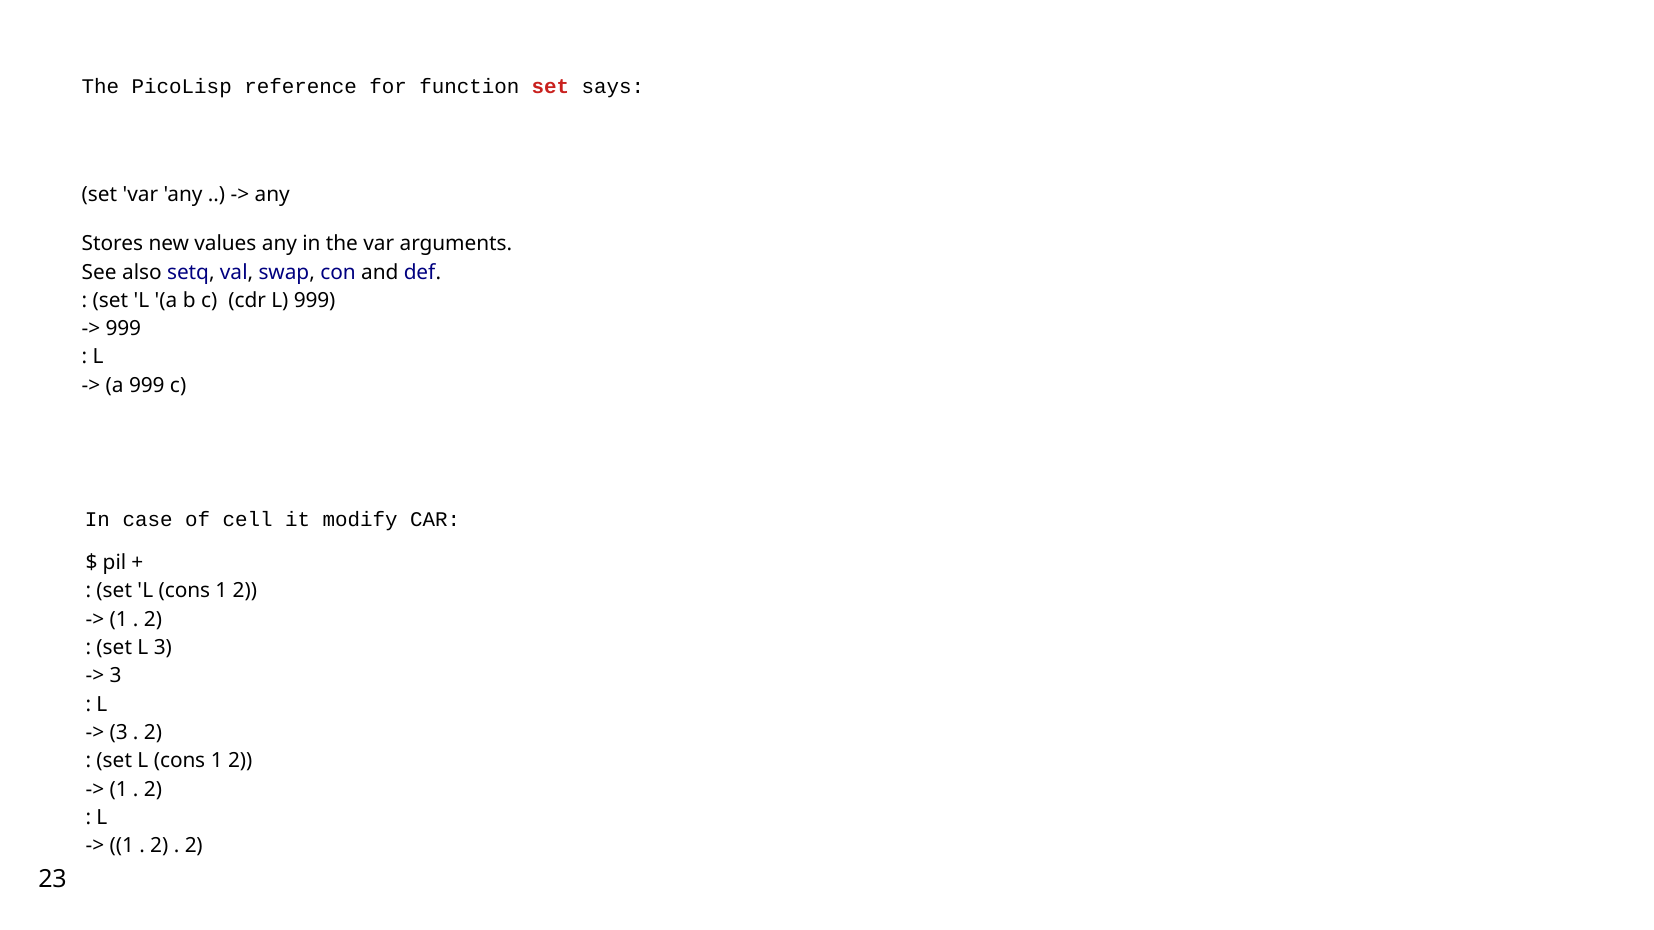

The PicoLisp reference for function set says:
(set 'var 'any ..) -> any
Stores new values any in the var arguments.
See also setq, val, swap, con and def.
: (set 'L '(a b c) (cdr L) 999)
-> 999
: L
-> (a 999 c)
In case of cell it modify CAR:
$ pil +
: (set 'L (cons 1 2))
-> (1 . 2)
: (set L 3)
-> 3
: L
-> (3 . 2)
: (set L (cons 1 2))
-> (1 . 2)
: L
-> ((1 . 2) . 2)